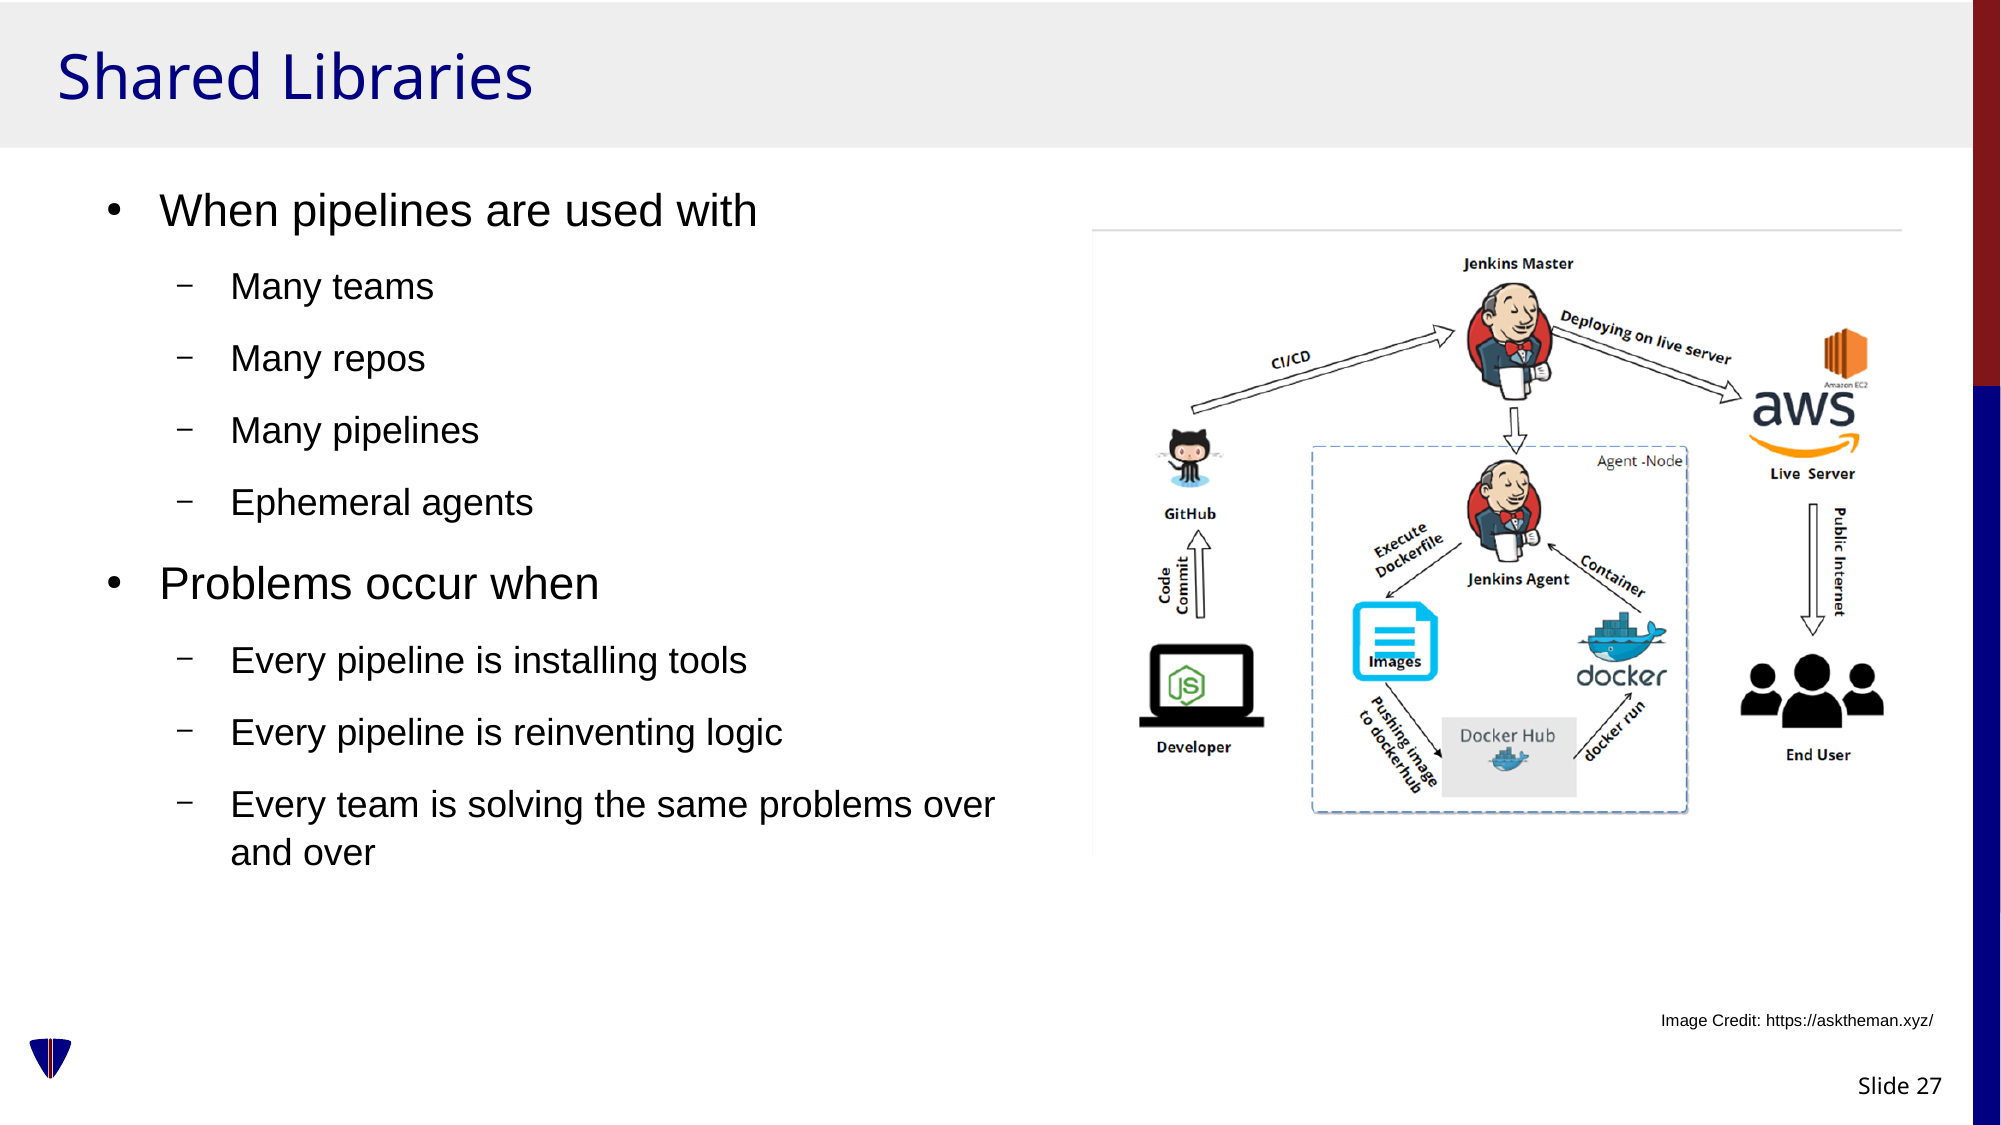

# Shared Libraries
When pipelines are used with
Many teams
Many repos
Many pipelines
Ephemeral agents
Problems occur when
Every pipeline is installing tools
Every pipeline is reinventing logic
Every team is solving the same problems over and over
Image Credit: https://asktheman.xyz/